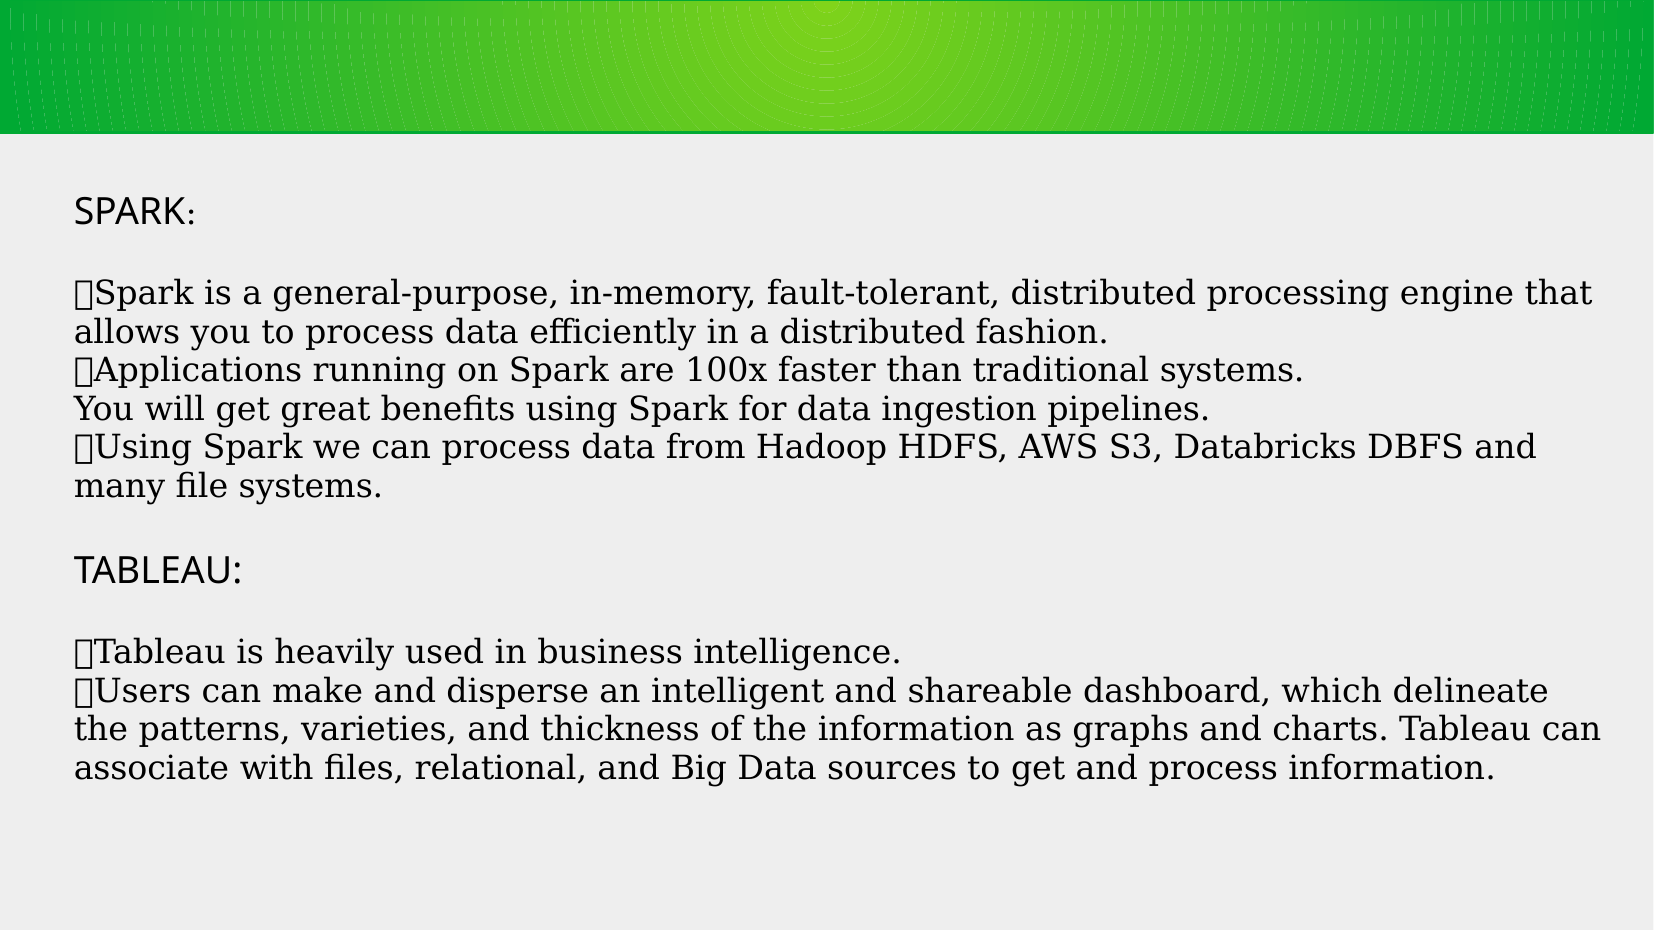

SPARK:
Spark is a general-purpose, in-memory, fault-tolerant, distributed processing engine that allows you to process data efficiently in a distributed fashion.
Applications running on Spark are 100x faster than traditional systems.
You will get great benefits using Spark for data ingestion pipelines.
Using Spark we can process data from Hadoop HDFS, AWS S3, Databricks DBFS and many file systems.
TABLEAU:
Tableau is heavily used in business intelligence.
Users can make and disperse an intelligent and shareable dashboard, which delineate the patterns, varieties, and thickness of the information as graphs and charts. Tableau can
associate with files, relational, and Big Data sources to get and process information.